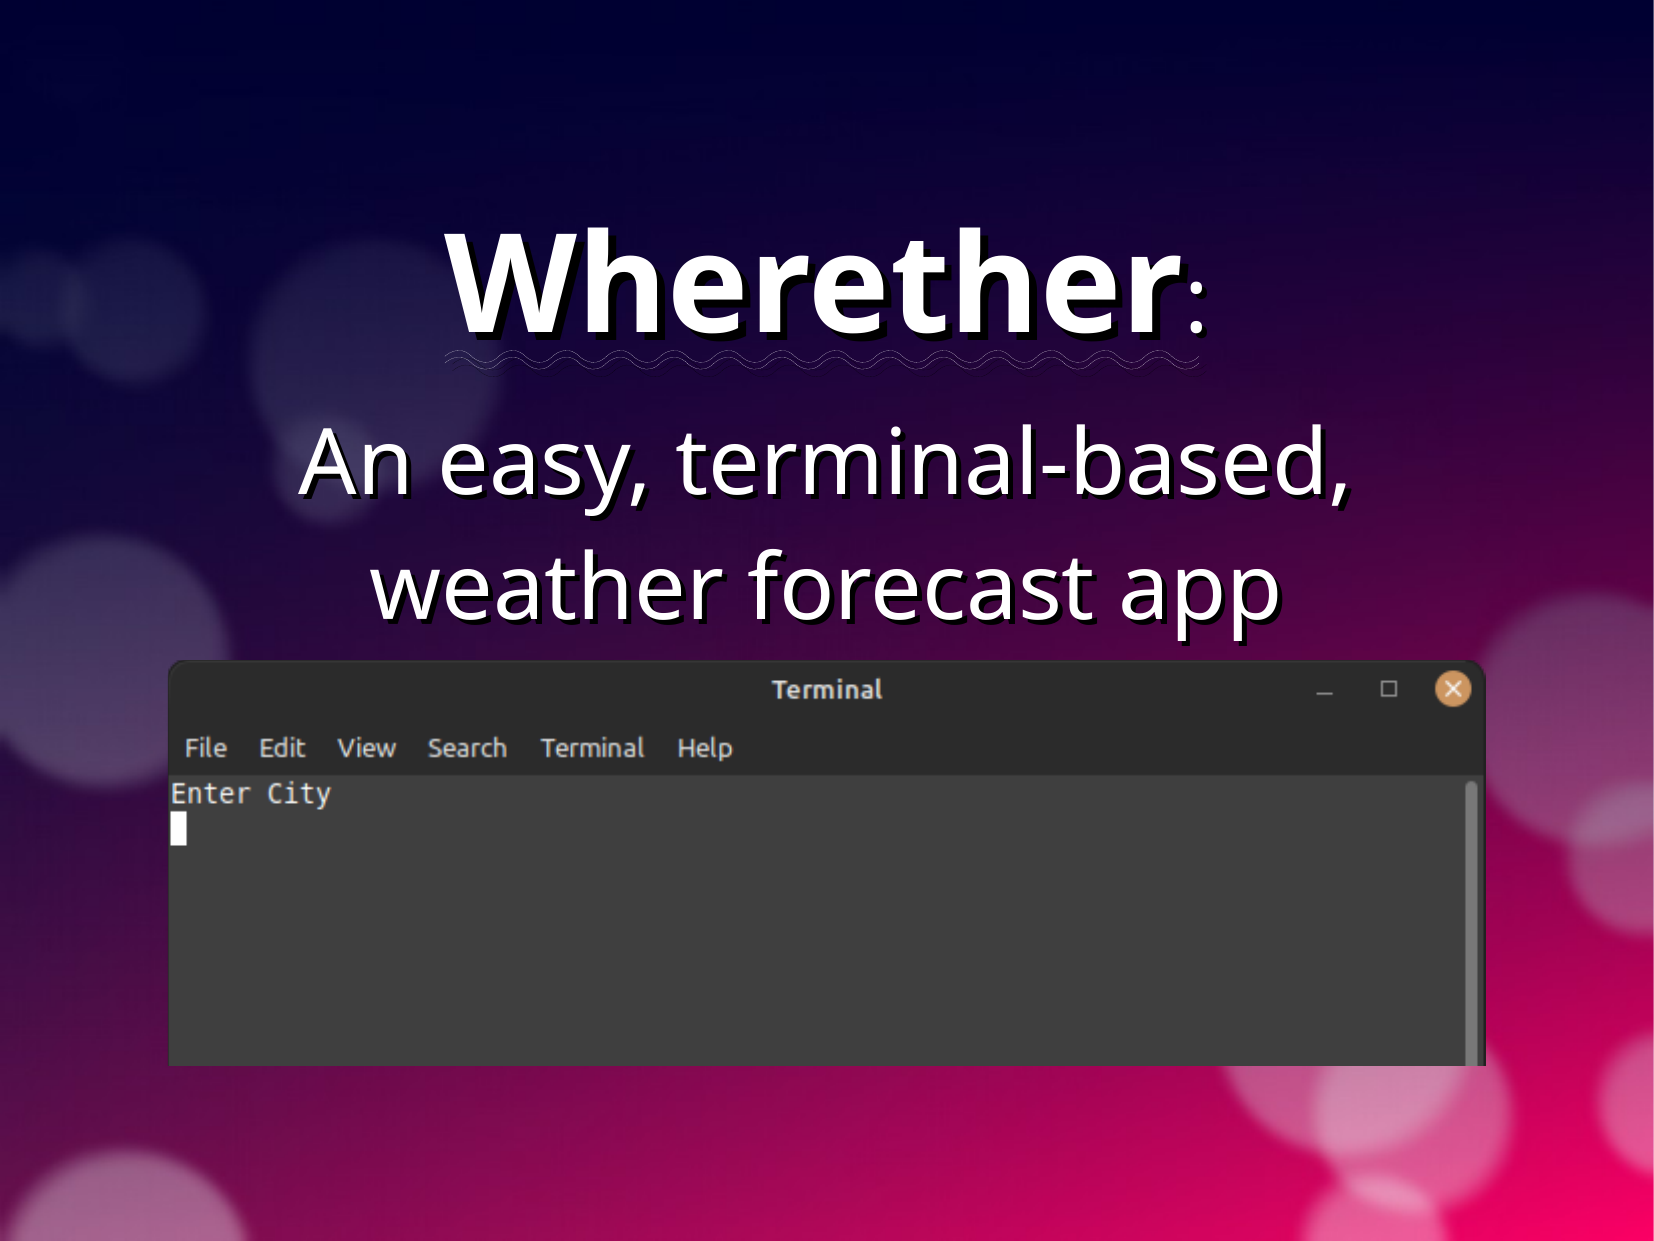

# Wherether: An easy, terminal-based, weather forecast app